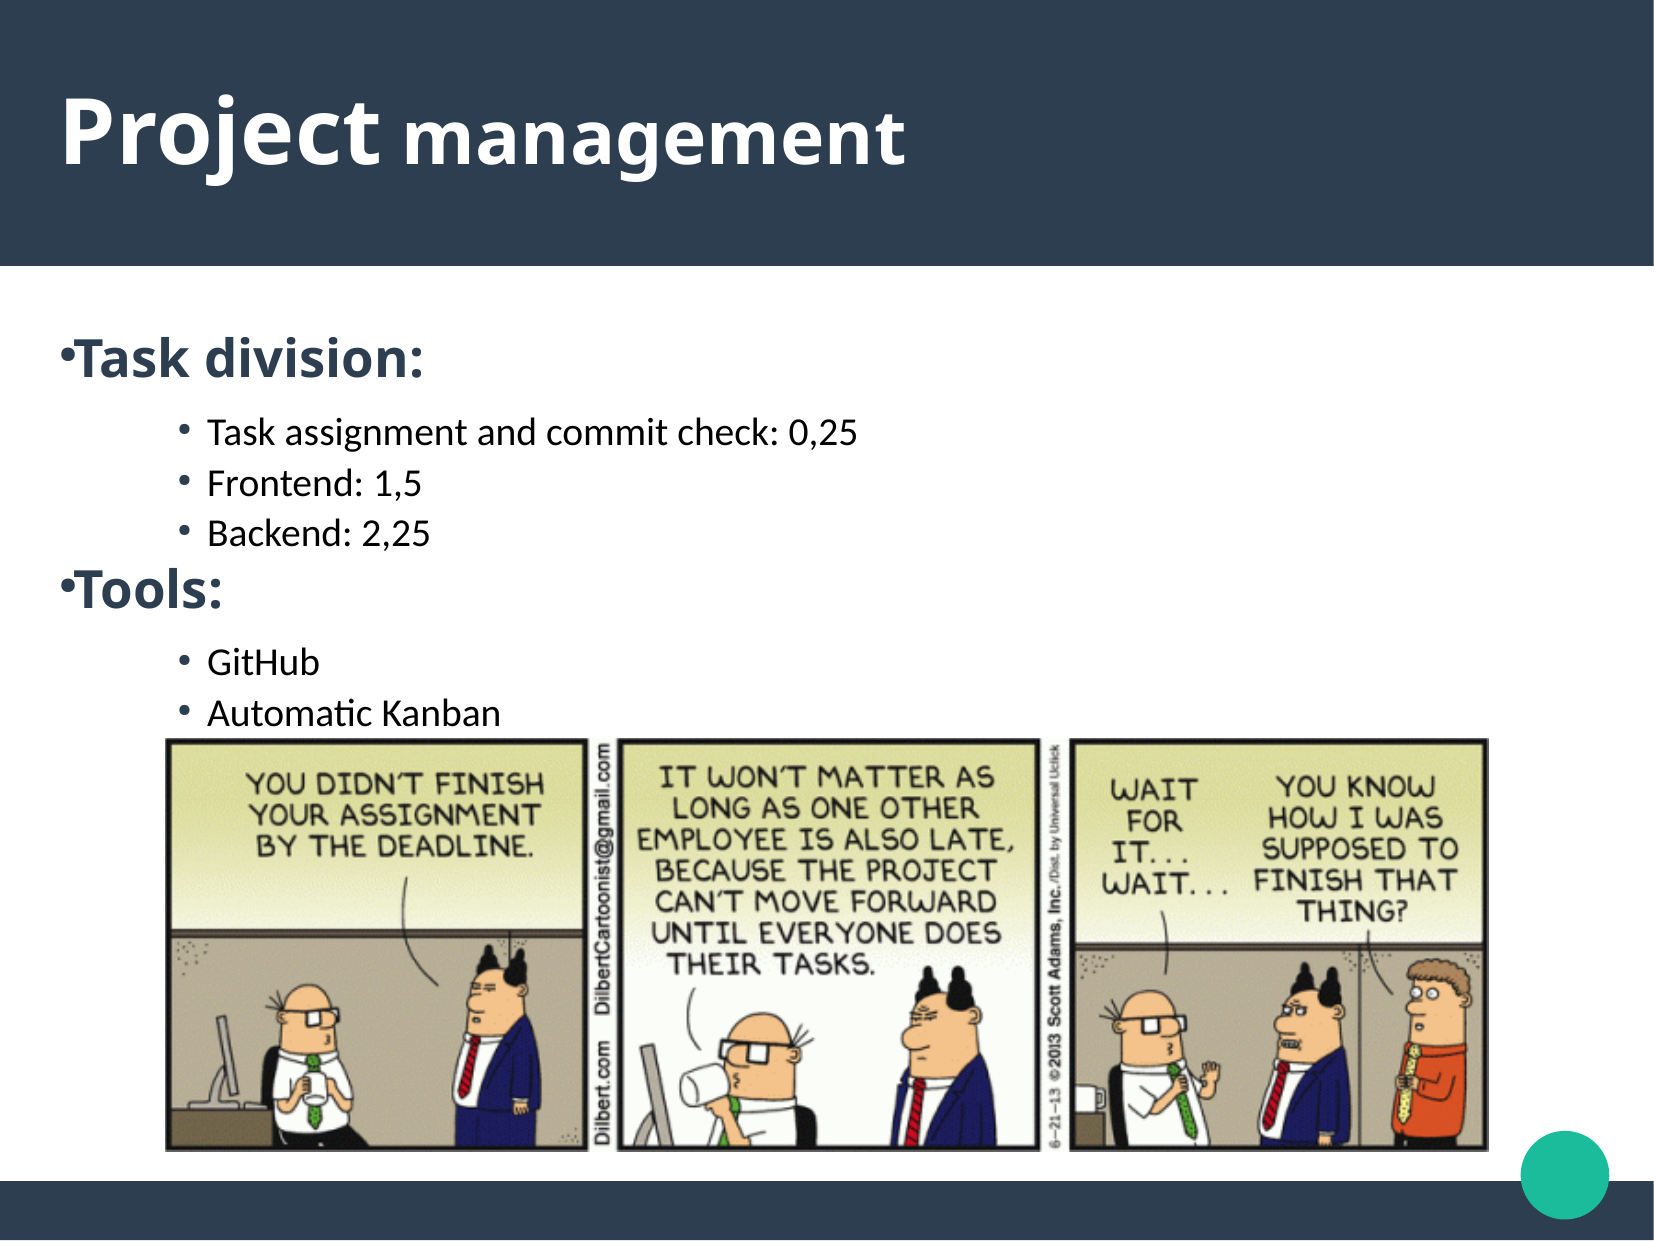

# Project management
Task division:
Task assignment and commit check: 0,25
Frontend: 1,5
Backend: 2,25
Tools:
GitHub
Automatic Kanban